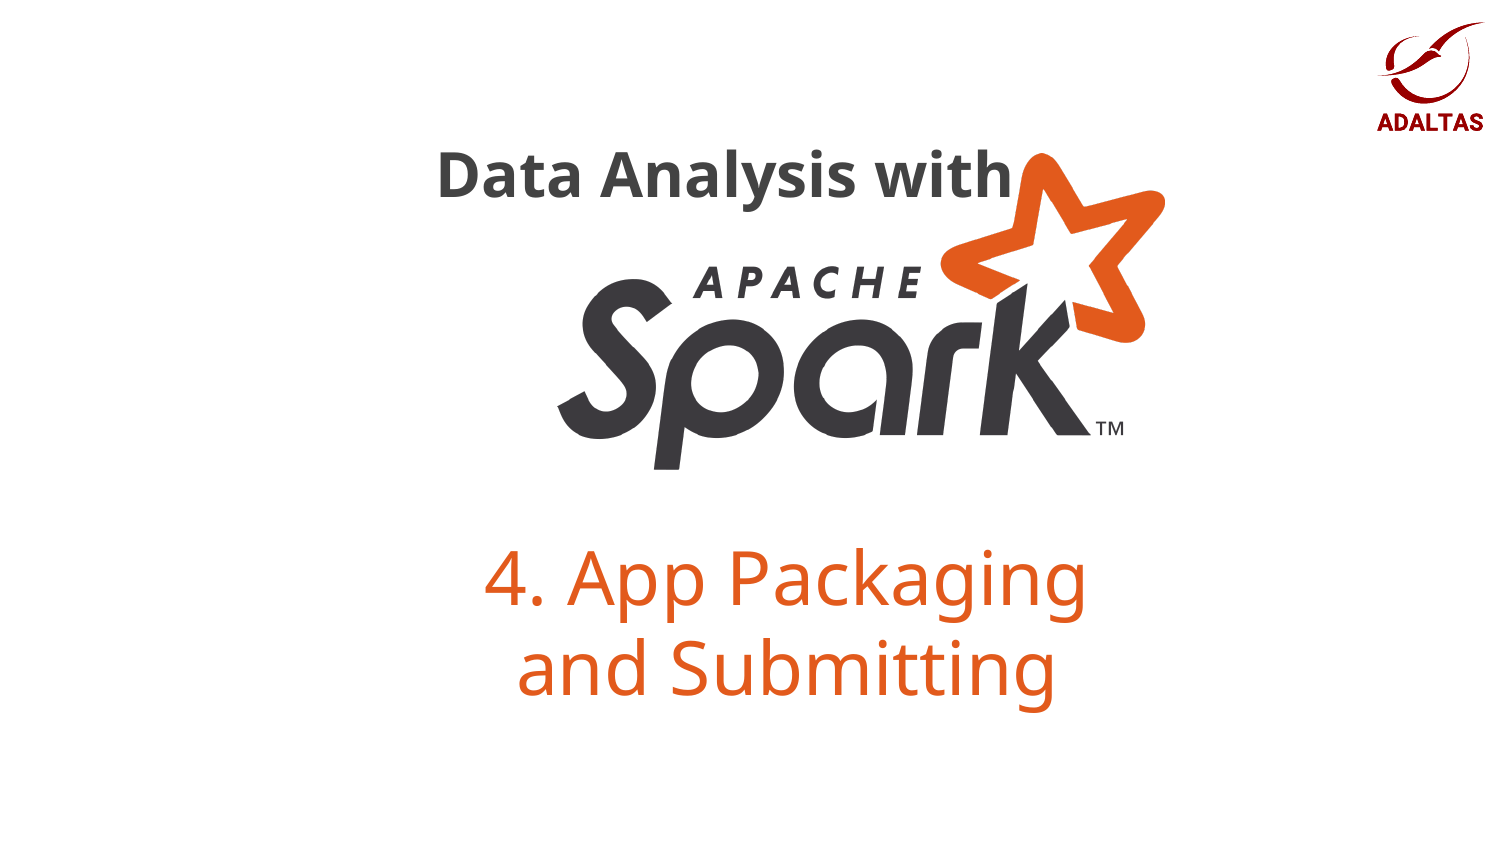

Data Analysis with
# 4. App Packaging
and Submitting